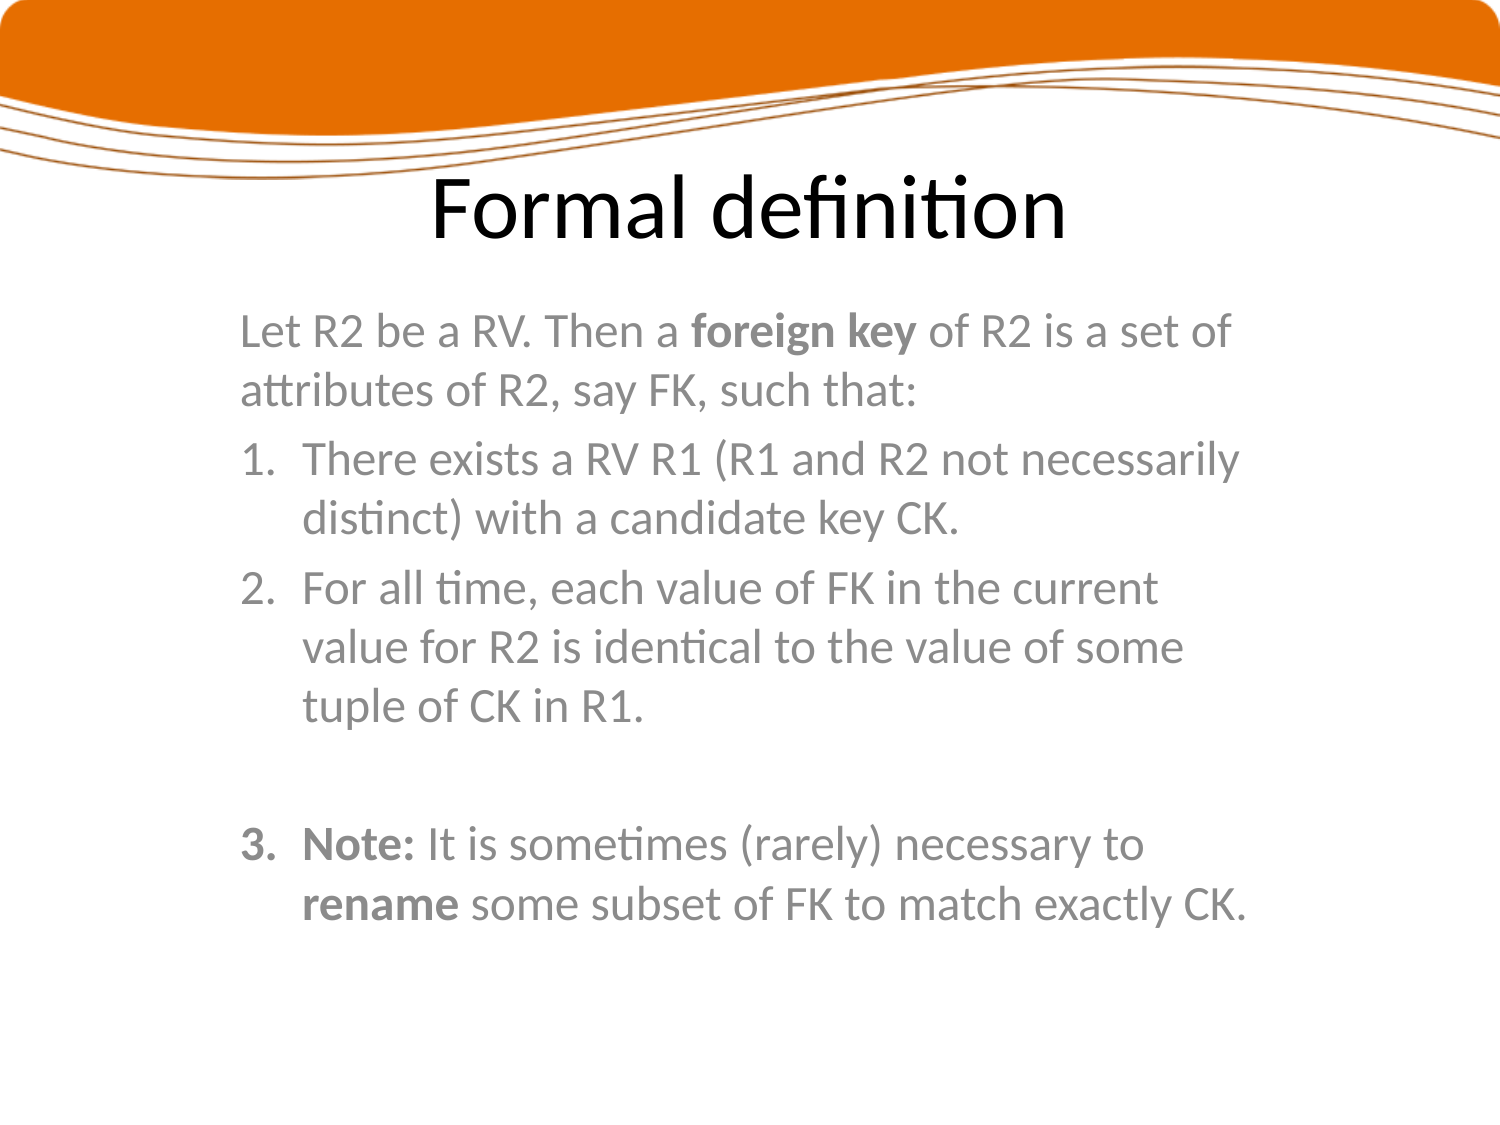

Formal definition
Let R2 be a RV. Then a foreign key of R2 is a set of attributes of R2, say FK, such that:
There exists a RV R1 (R1 and R2 not necessarily distinct) with a candidate key CK.
For all time, each value of FK in the current value for R2 is identical to the value of some tuple of CK in R1.
Note: It is sometimes (rarely) necessary to rename some subset of FK to match exactly CK.